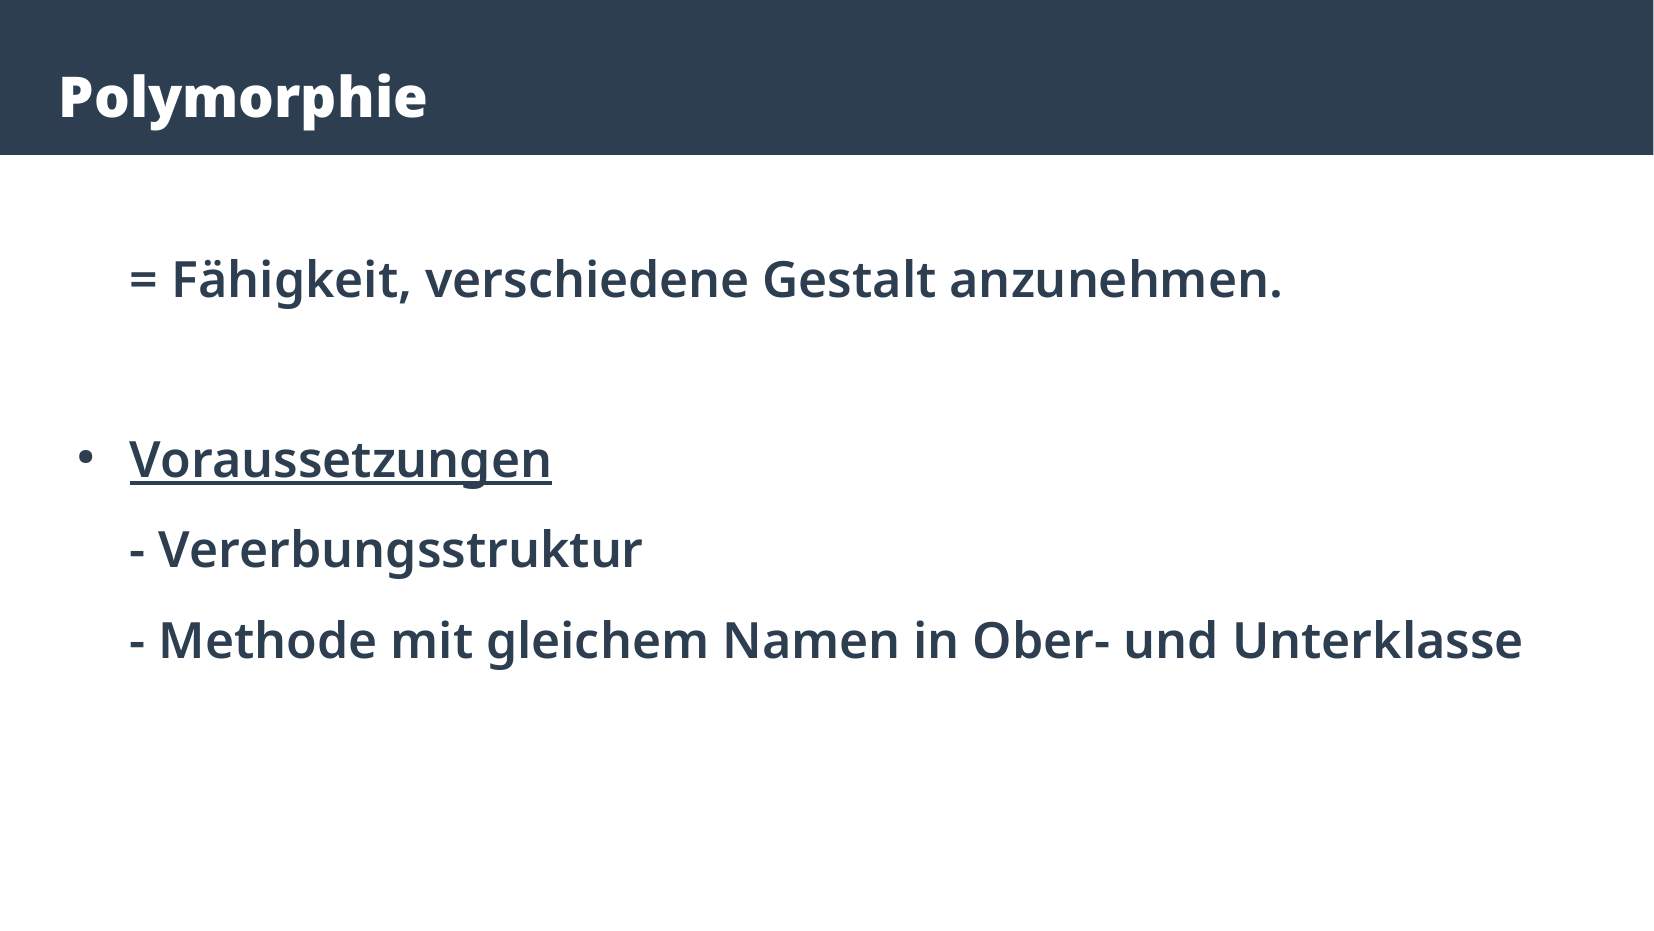

# Polymorphie
= Fähigkeit, verschiedene Gestalt anzunehmen.
Voraussetzungen
- Vererbungsstruktur
- Methode mit gleichem Namen in Ober- und Unterklasse